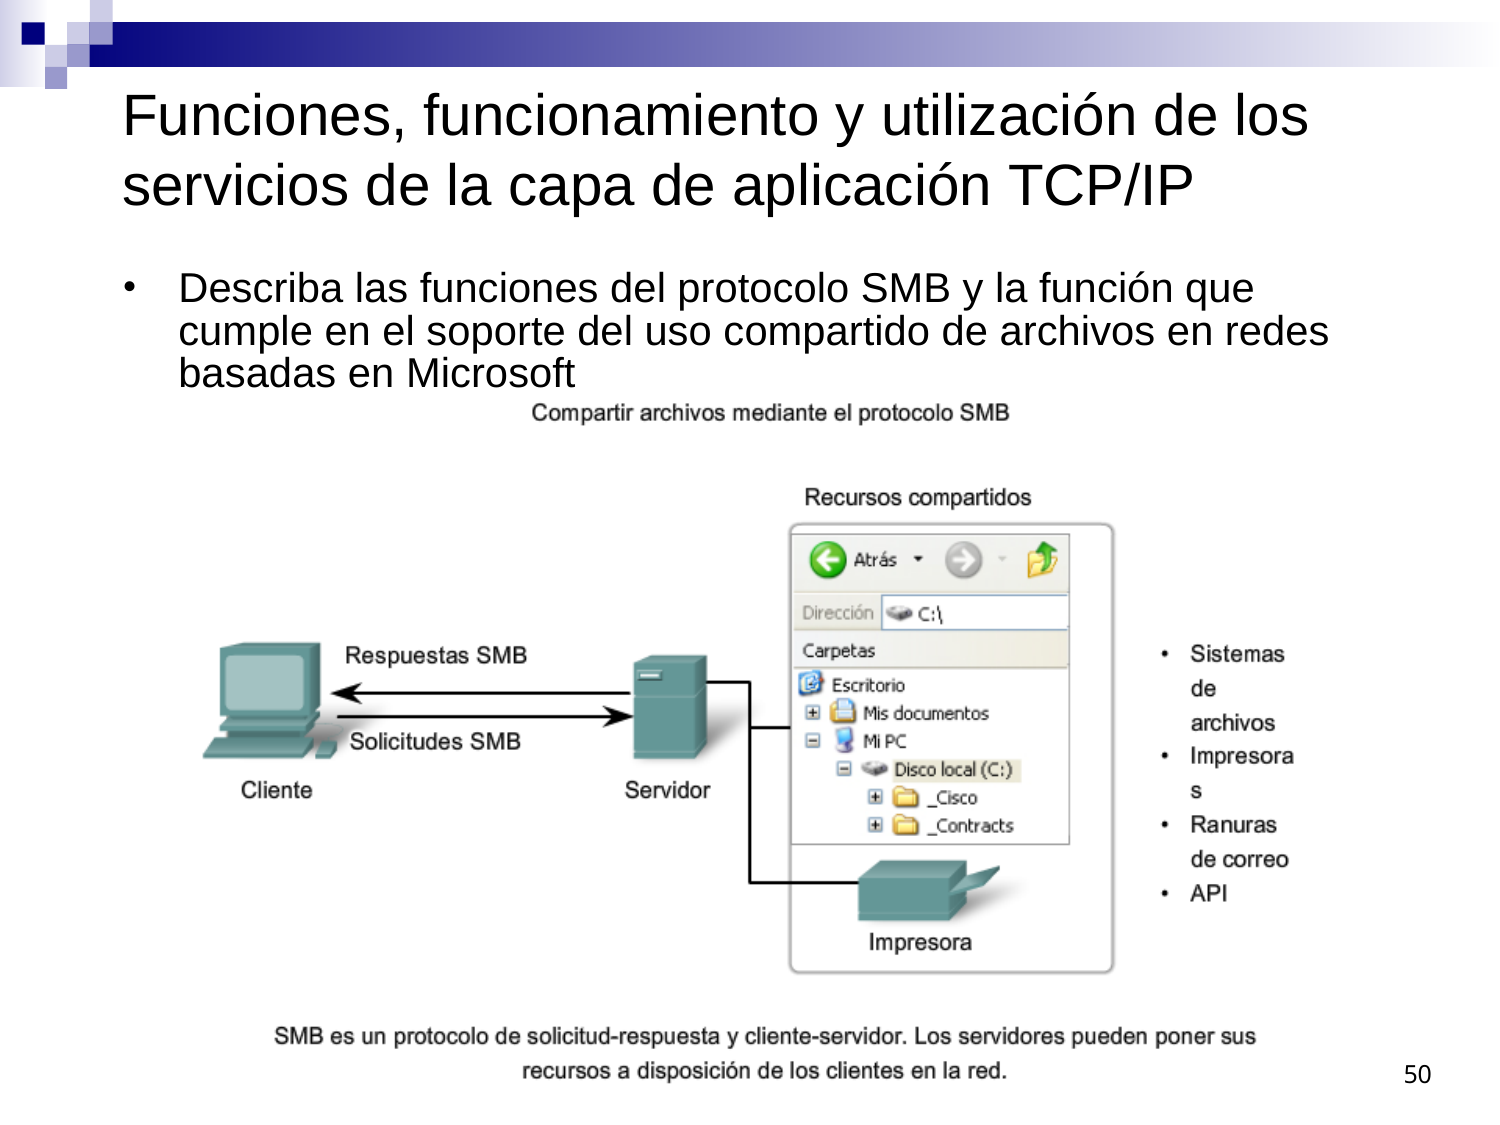

Funciones, funcionamiento y utilización de los servicios de la capa de aplicación TCP/IP
Describa las funciones del protocolo SMB y la función que cumple en el soporte del uso compartido de archivos en redes basadas en Microsoft